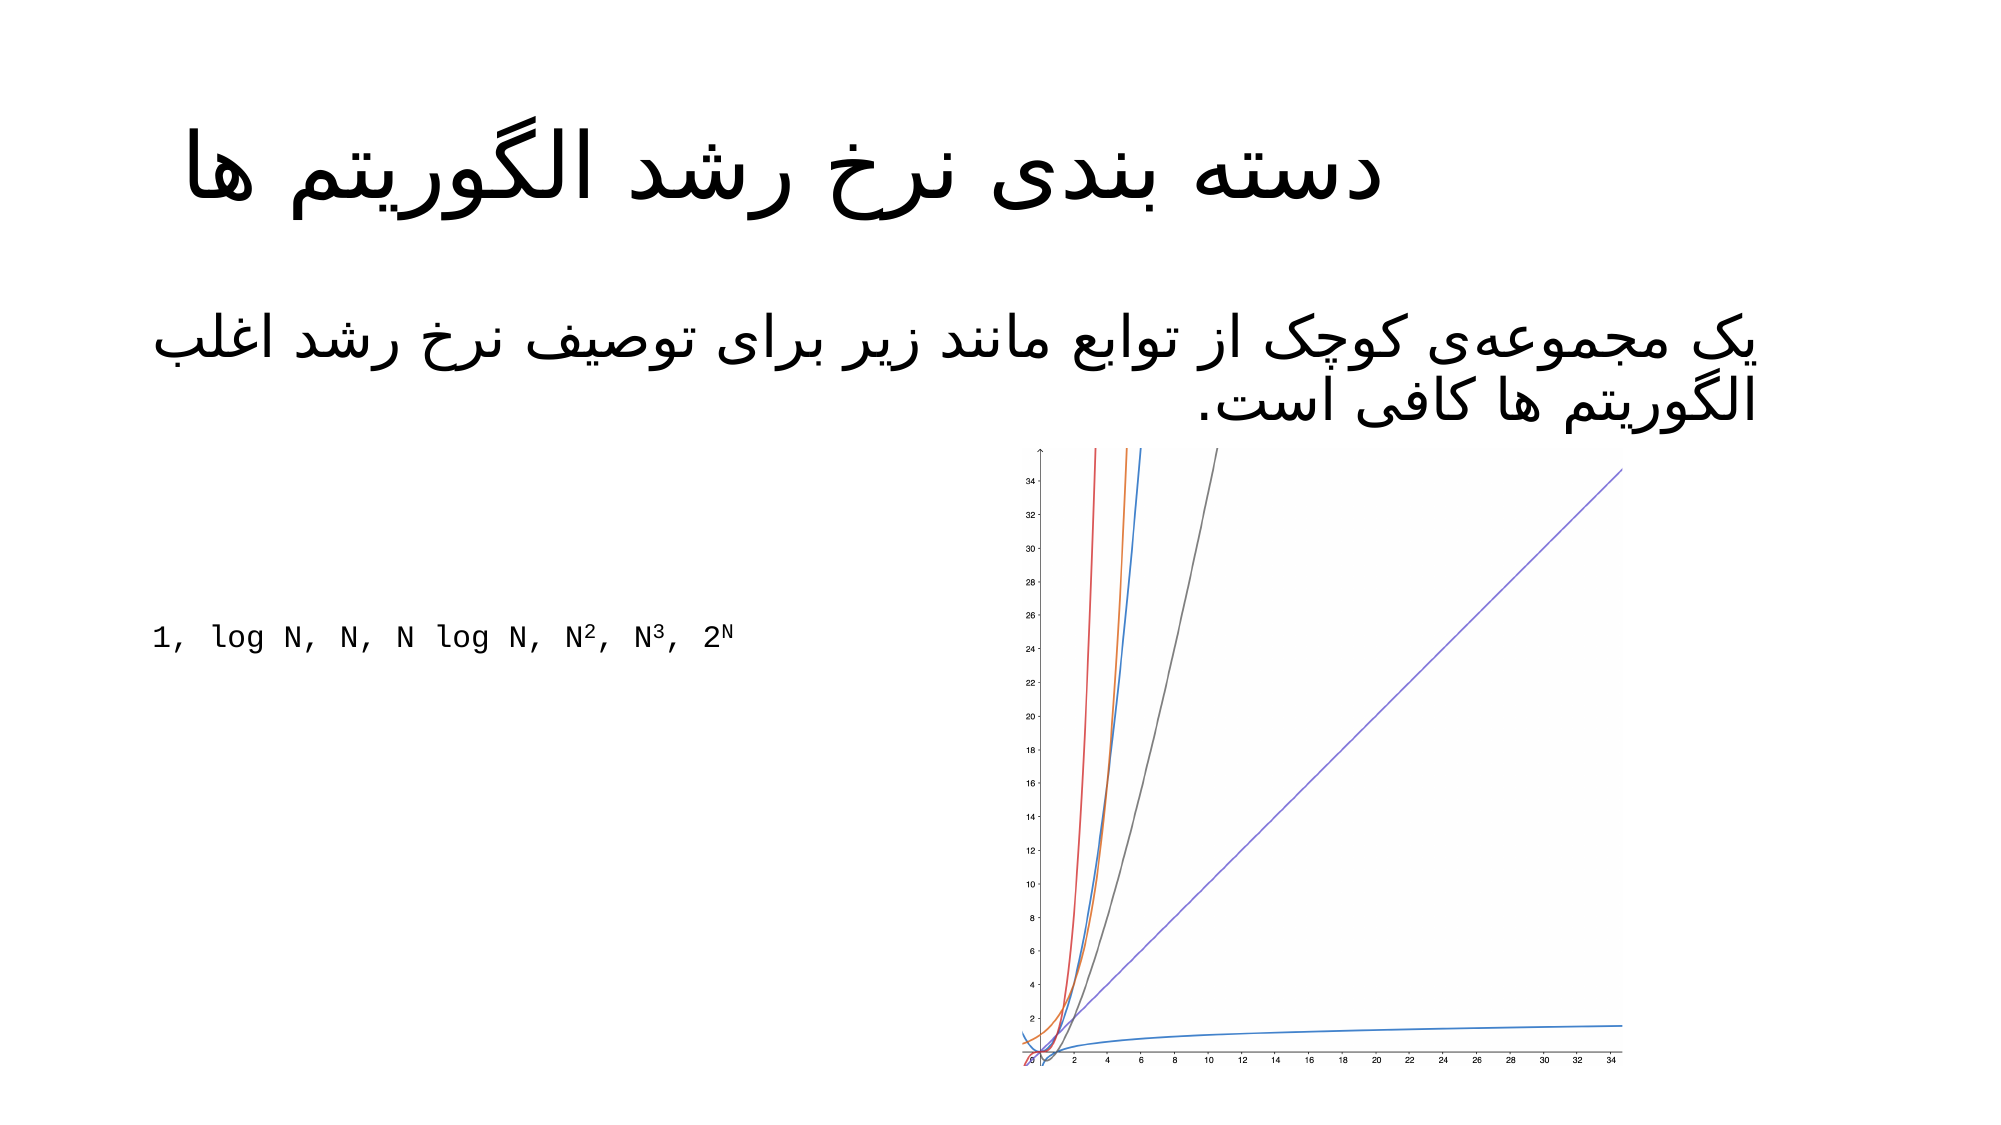

# دسته بندی نرخ رشد الگوریتم ها
یک مجموعه‌ی کوچک از توابع مانند زیر برای توصیف نرخ رشد اغلب الگوریتم ها کافی است.
1, log N, N, N log N, N2, N3, 2N